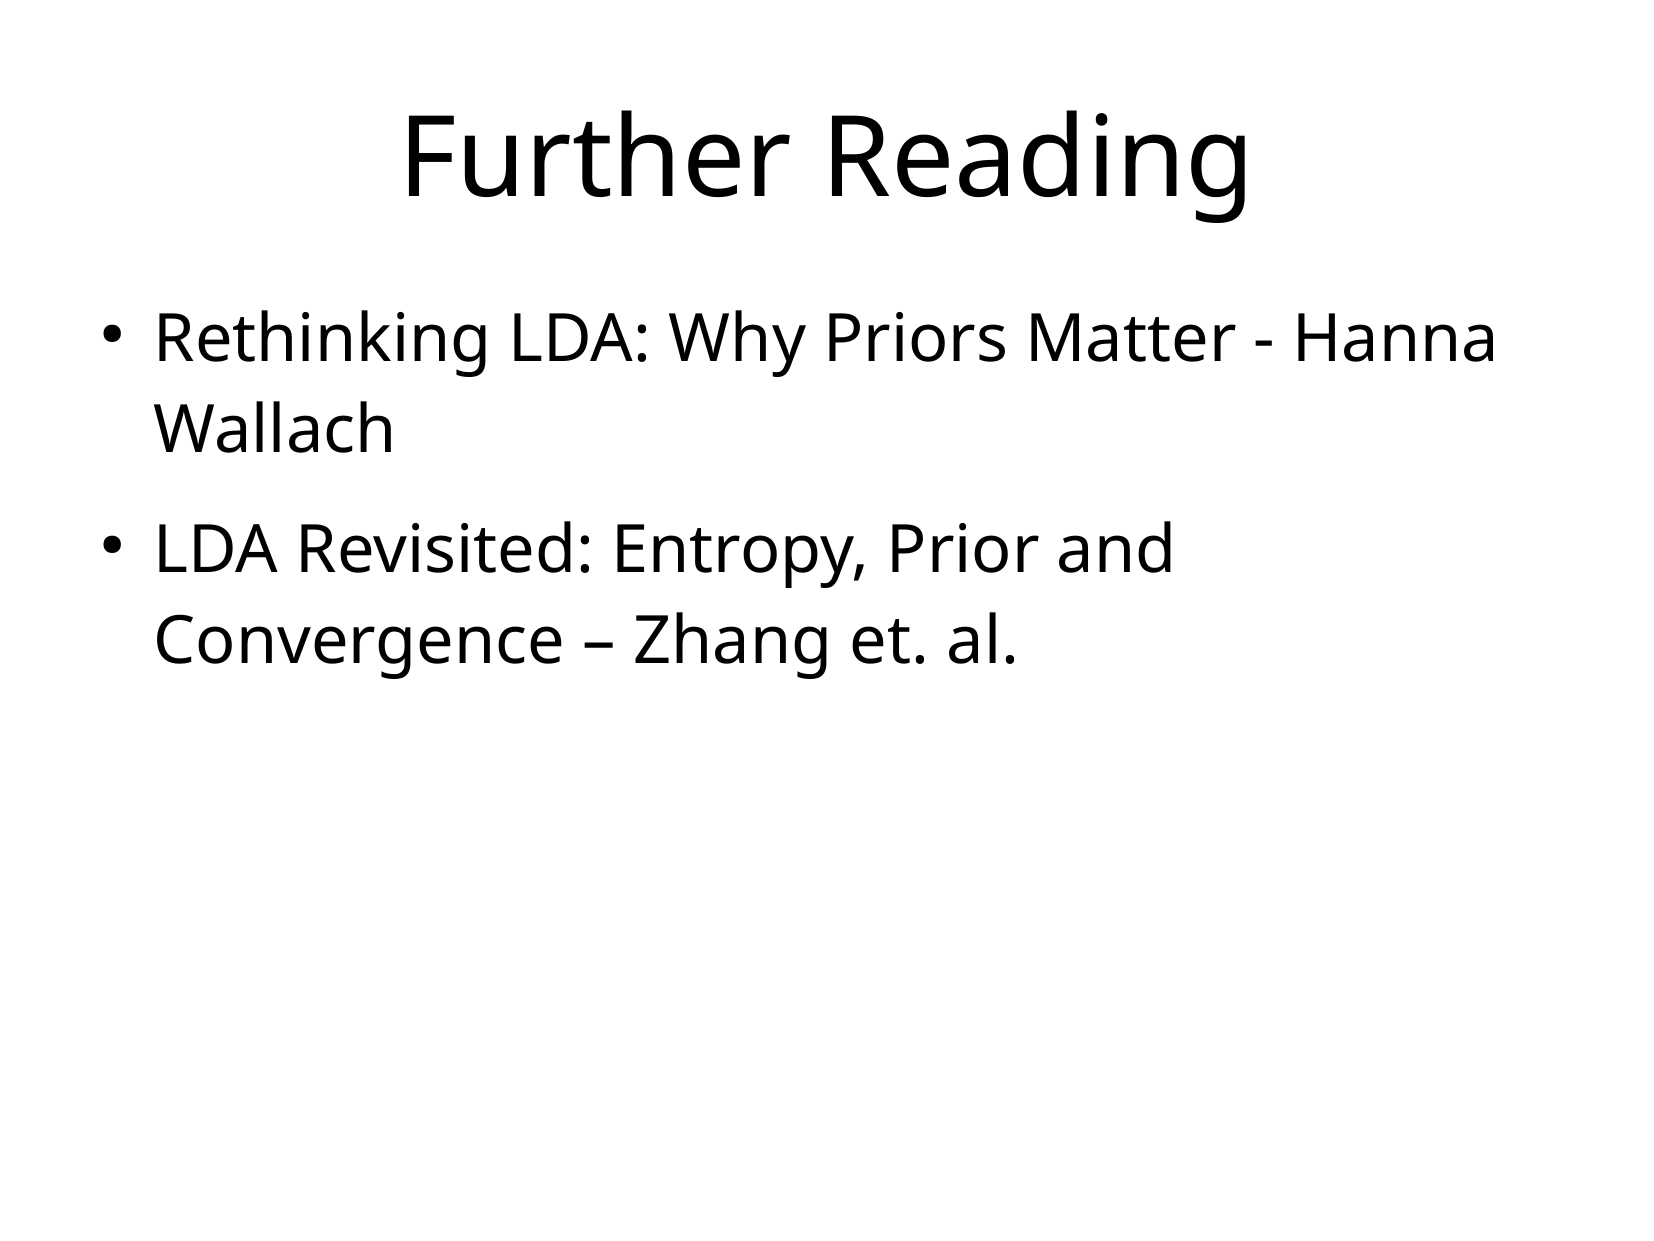

# Further Reading
Rethinking LDA: Why Priors Matter - Hanna Wallach
LDA Revisited: Entropy, Prior and Convergence – Zhang et. al.